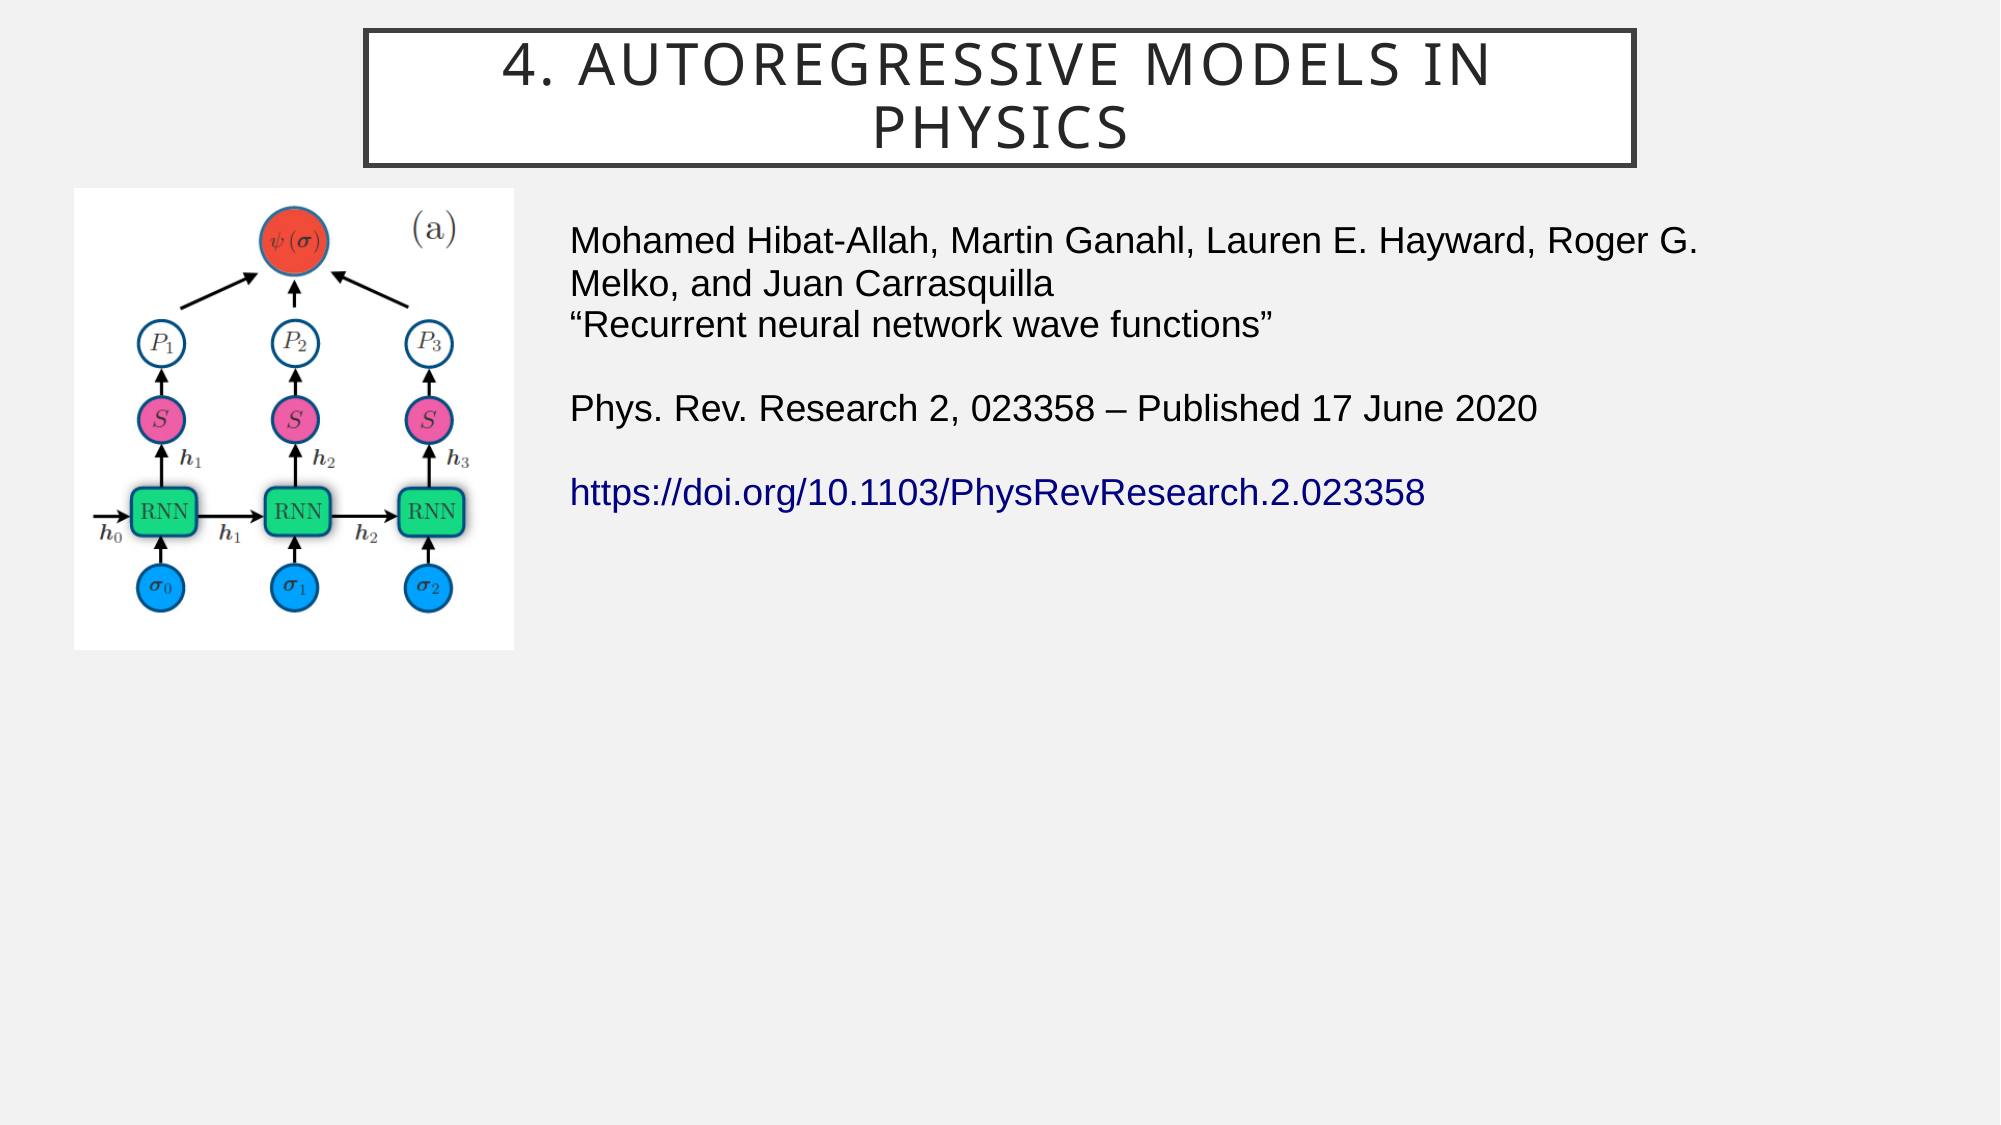

# 4. autoregressive models in physics
Mohamed Hibat-Allah, Martin Ganahl, Lauren E. Hayward, Roger G. Melko, and Juan Carrasquilla
“Recurrent neural network wave functions”
Phys. Rev. Research 2, 023358 – Published 17 June 2020
https://doi.org/10.1103/PhysRevResearch.2.023358